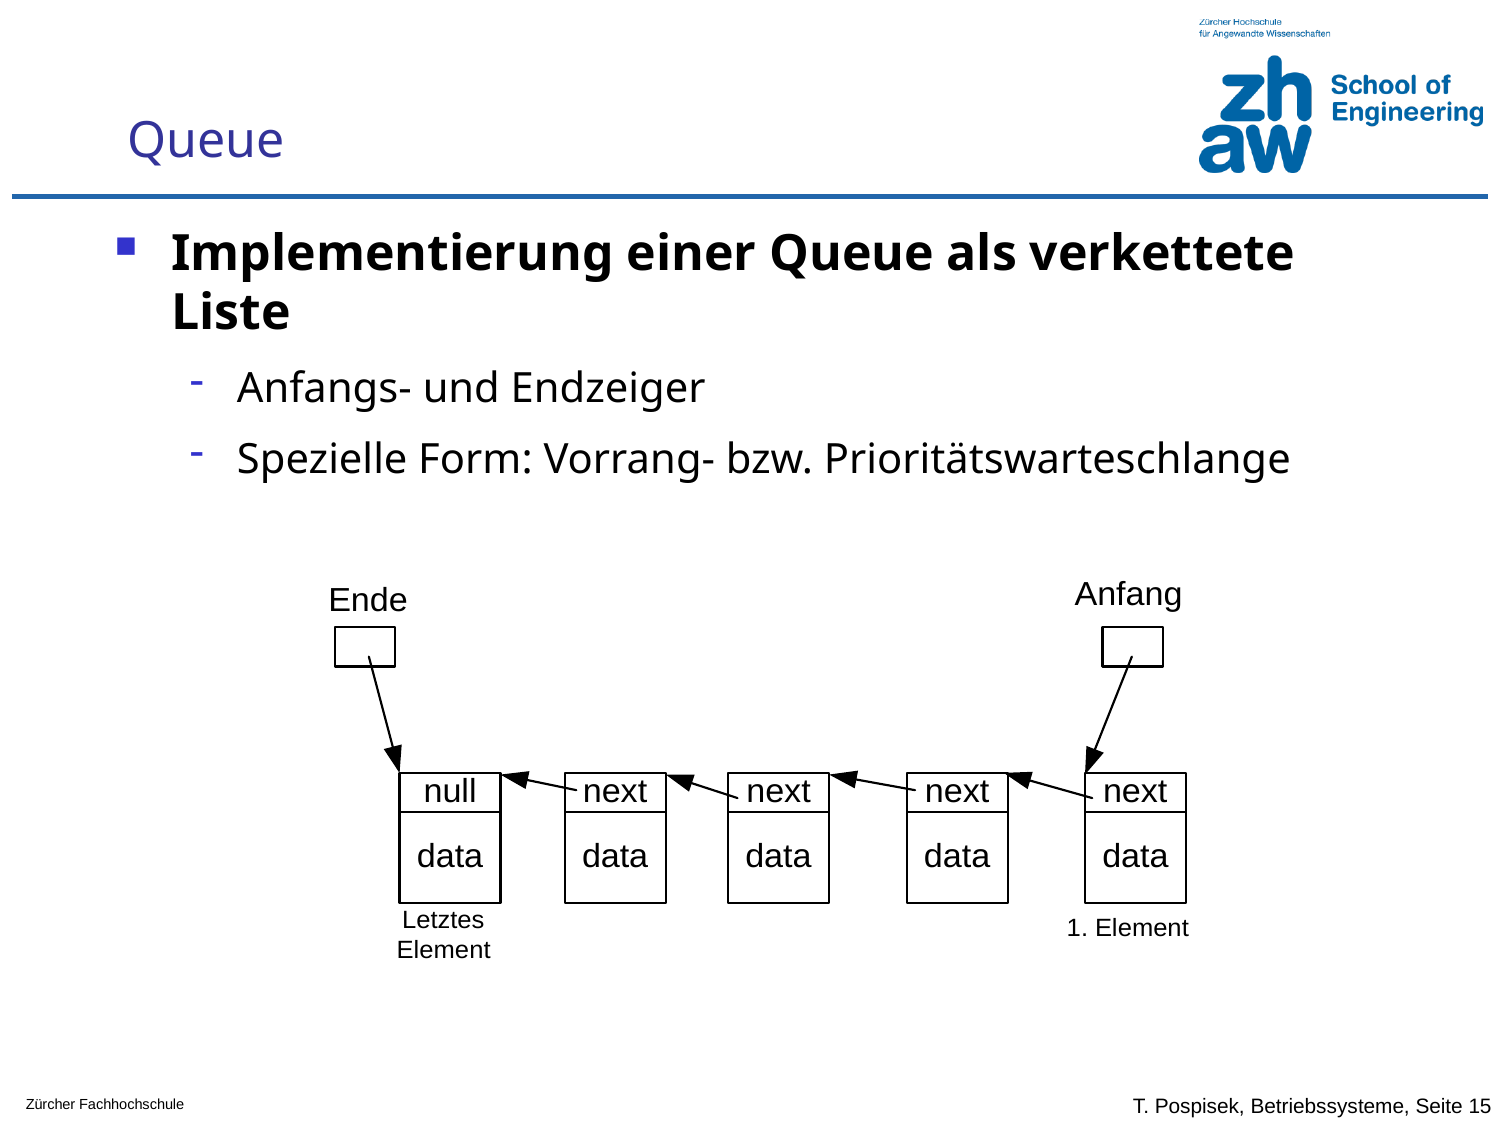

# Queue
Implementierung einer Queue als verkettete Liste
Anfangs- und Endzeiger
Spezielle Form: Vorrang- bzw. Prioritätswarteschlange